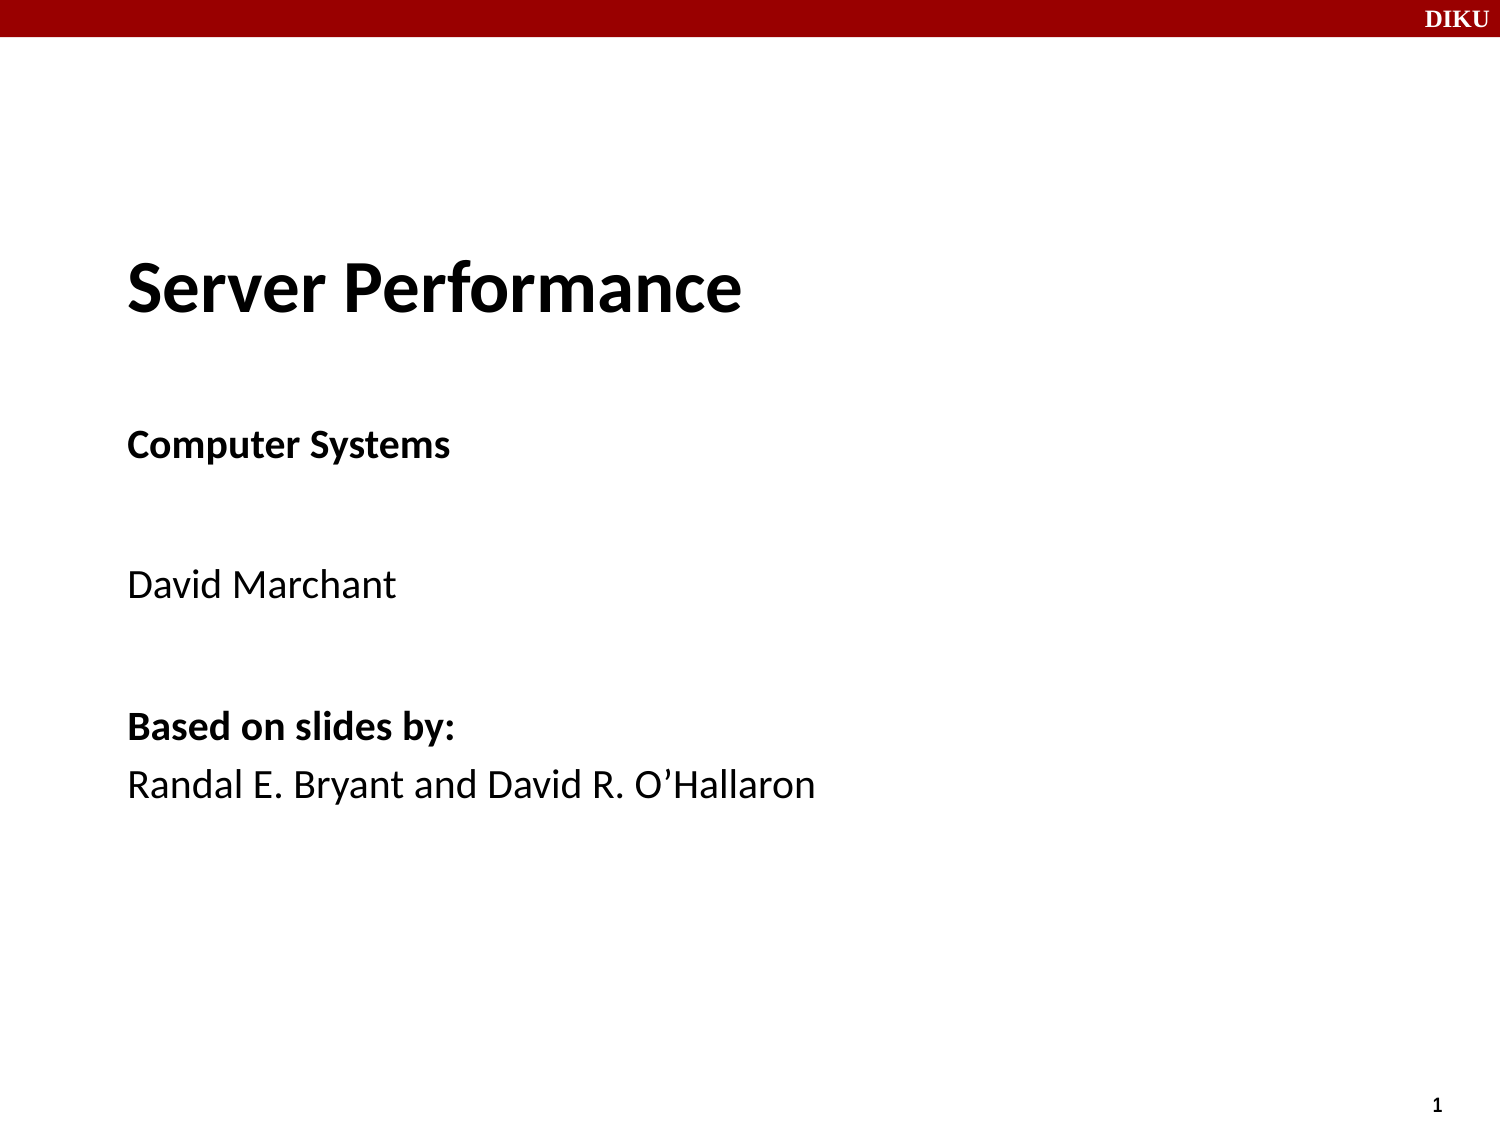

Server Performance
Computer Systems
David Marchant
Based on slides by:
Randal E. Bryant and David R. O’Hallaron